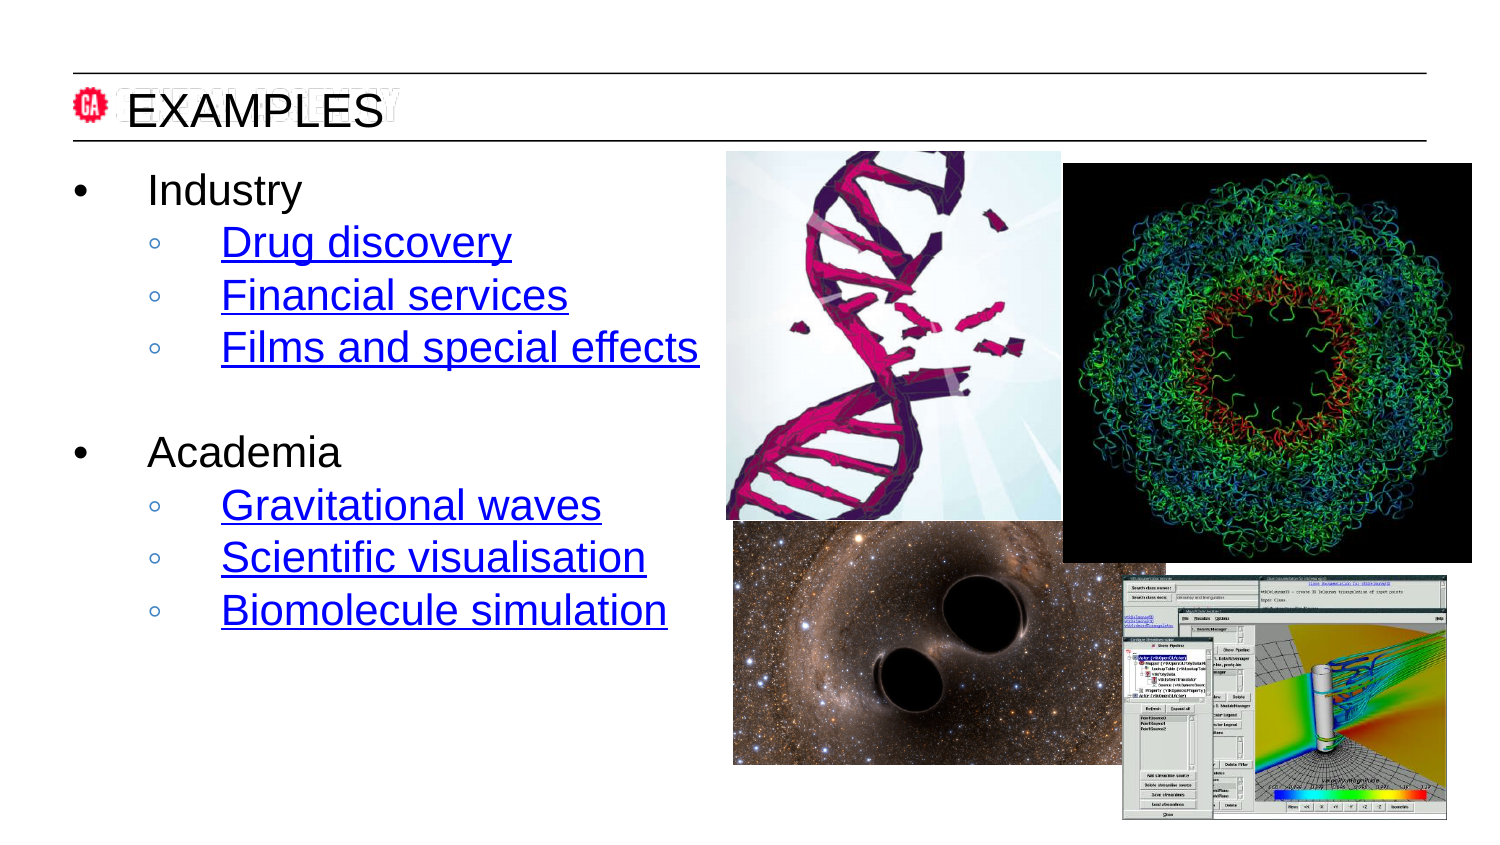

EXAMPLES
•	Industry
	◦	Drug discovery
	◦	Financial services
	◦	Films and special effects
•	Academia
	◦	Gravitational waves
	◦	Scientific visualisation
	◦	Biomolecule simulation